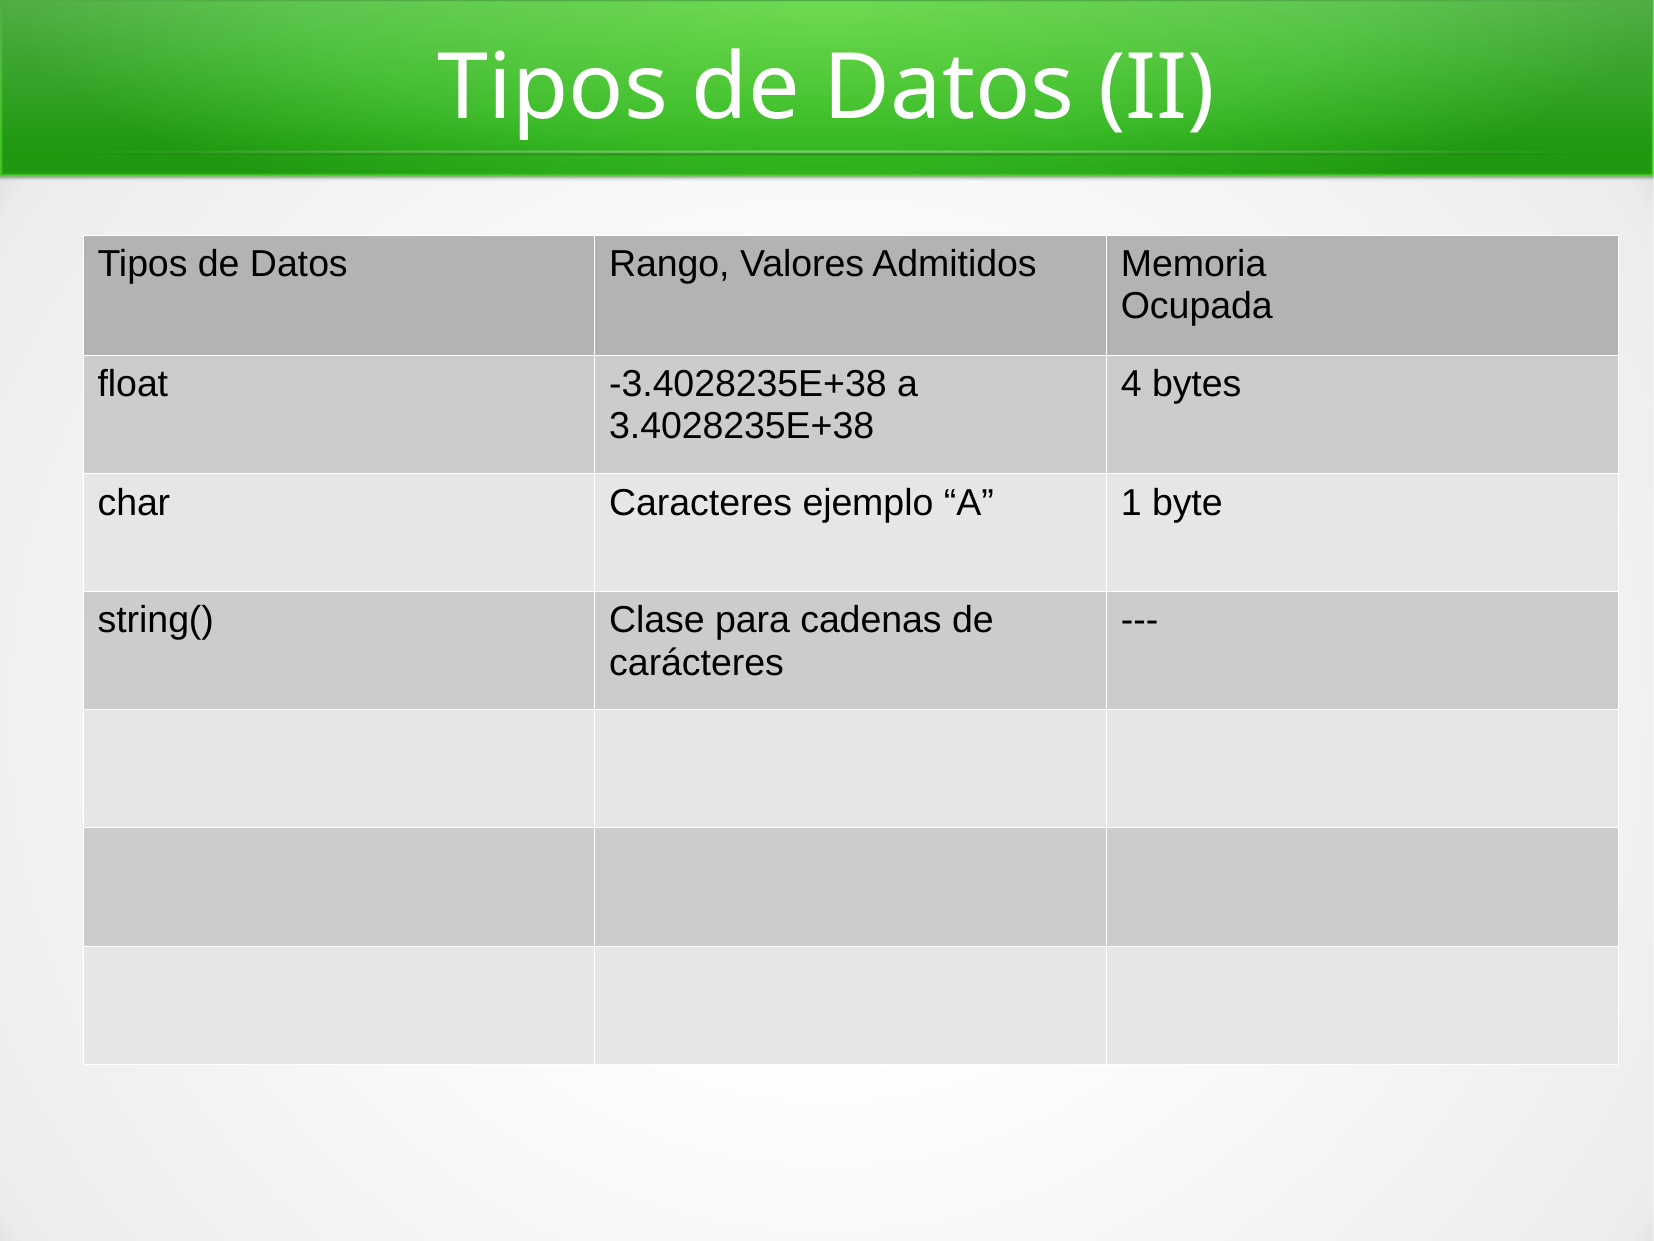

# Tipos de Datos (II)
| Tipos de Datos | Rango, Valores Admitidos | Memoria Ocupada |
| --- | --- | --- |
| float | -3.4028235E+38 a 3.4028235E+38 | 4 bytes |
| char | Caracteres ejemplo “A” | 1 byte |
| string() | Clase para cadenas de carácteres | --- |
| | | |
| | | |
| | | |